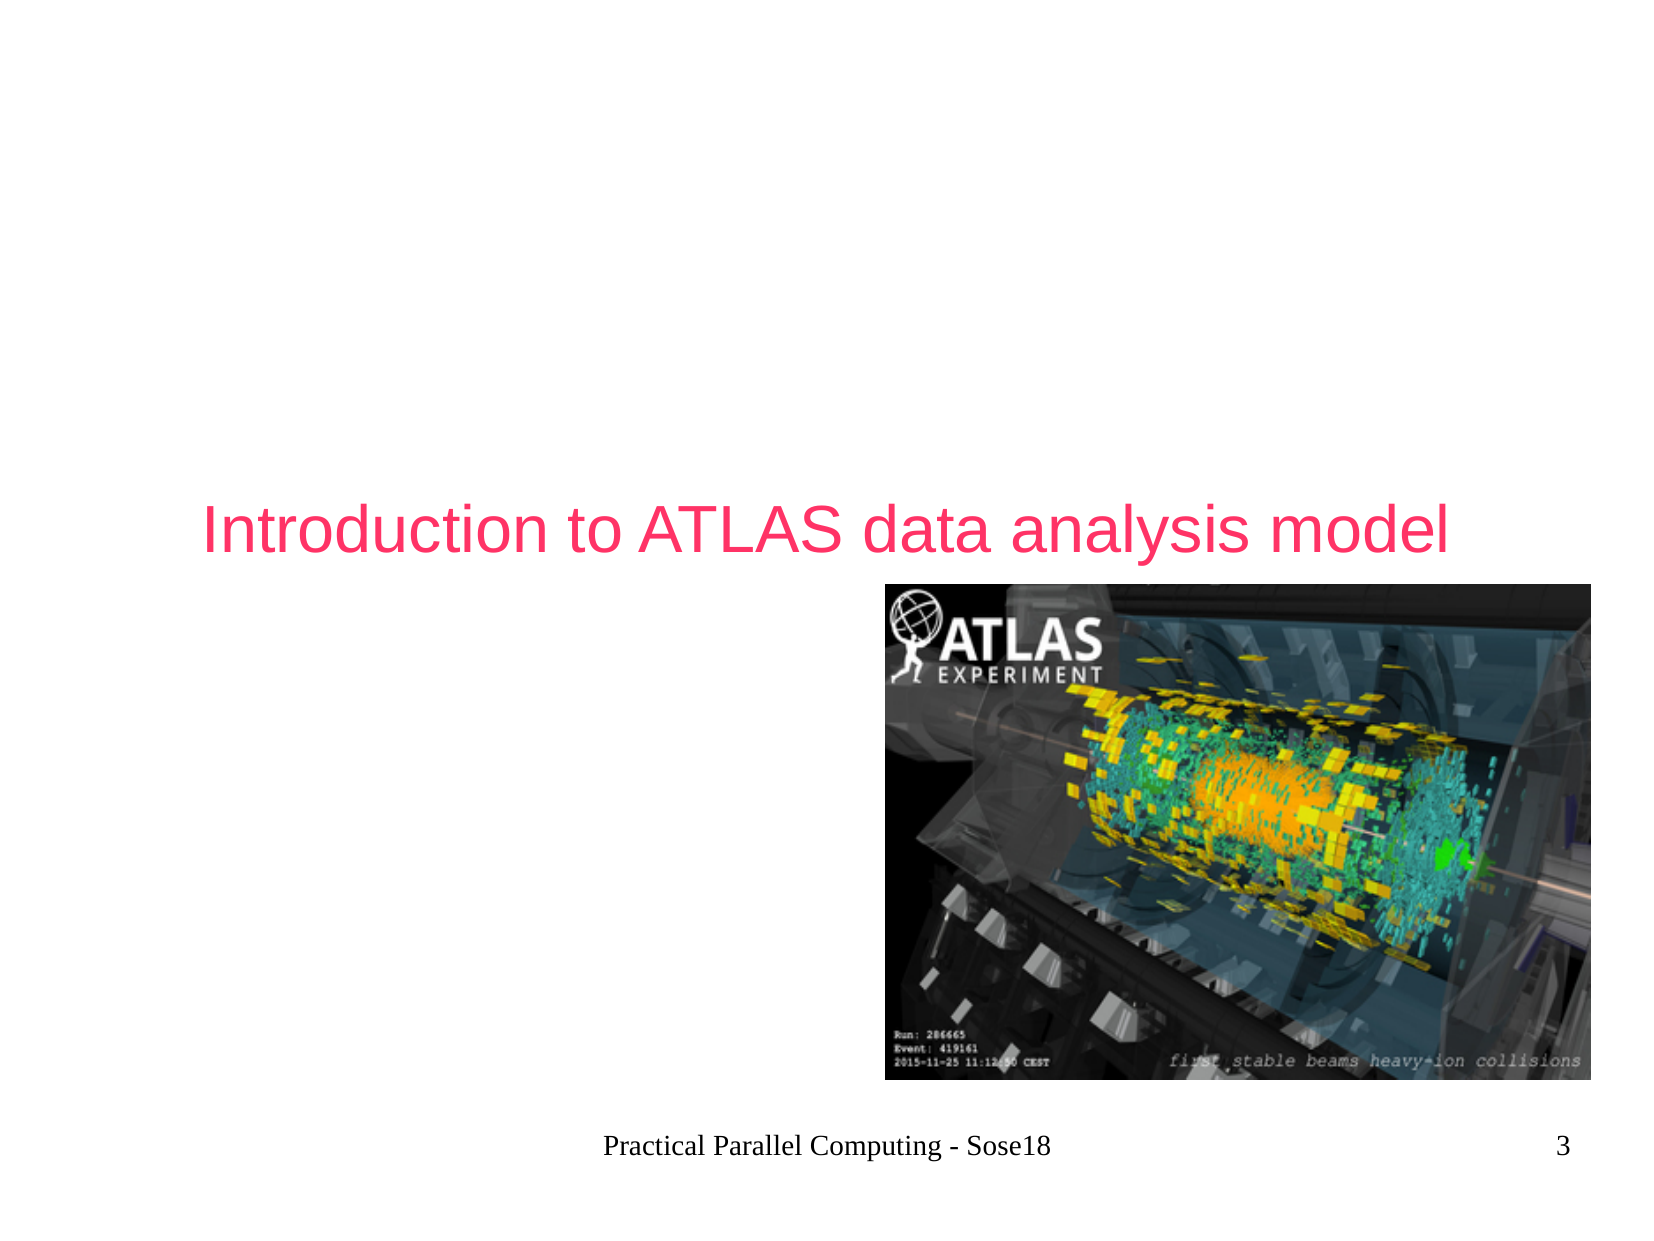

# Introduction to ATLAS data analysis model
Practical Parallel Computing - Sose18
3